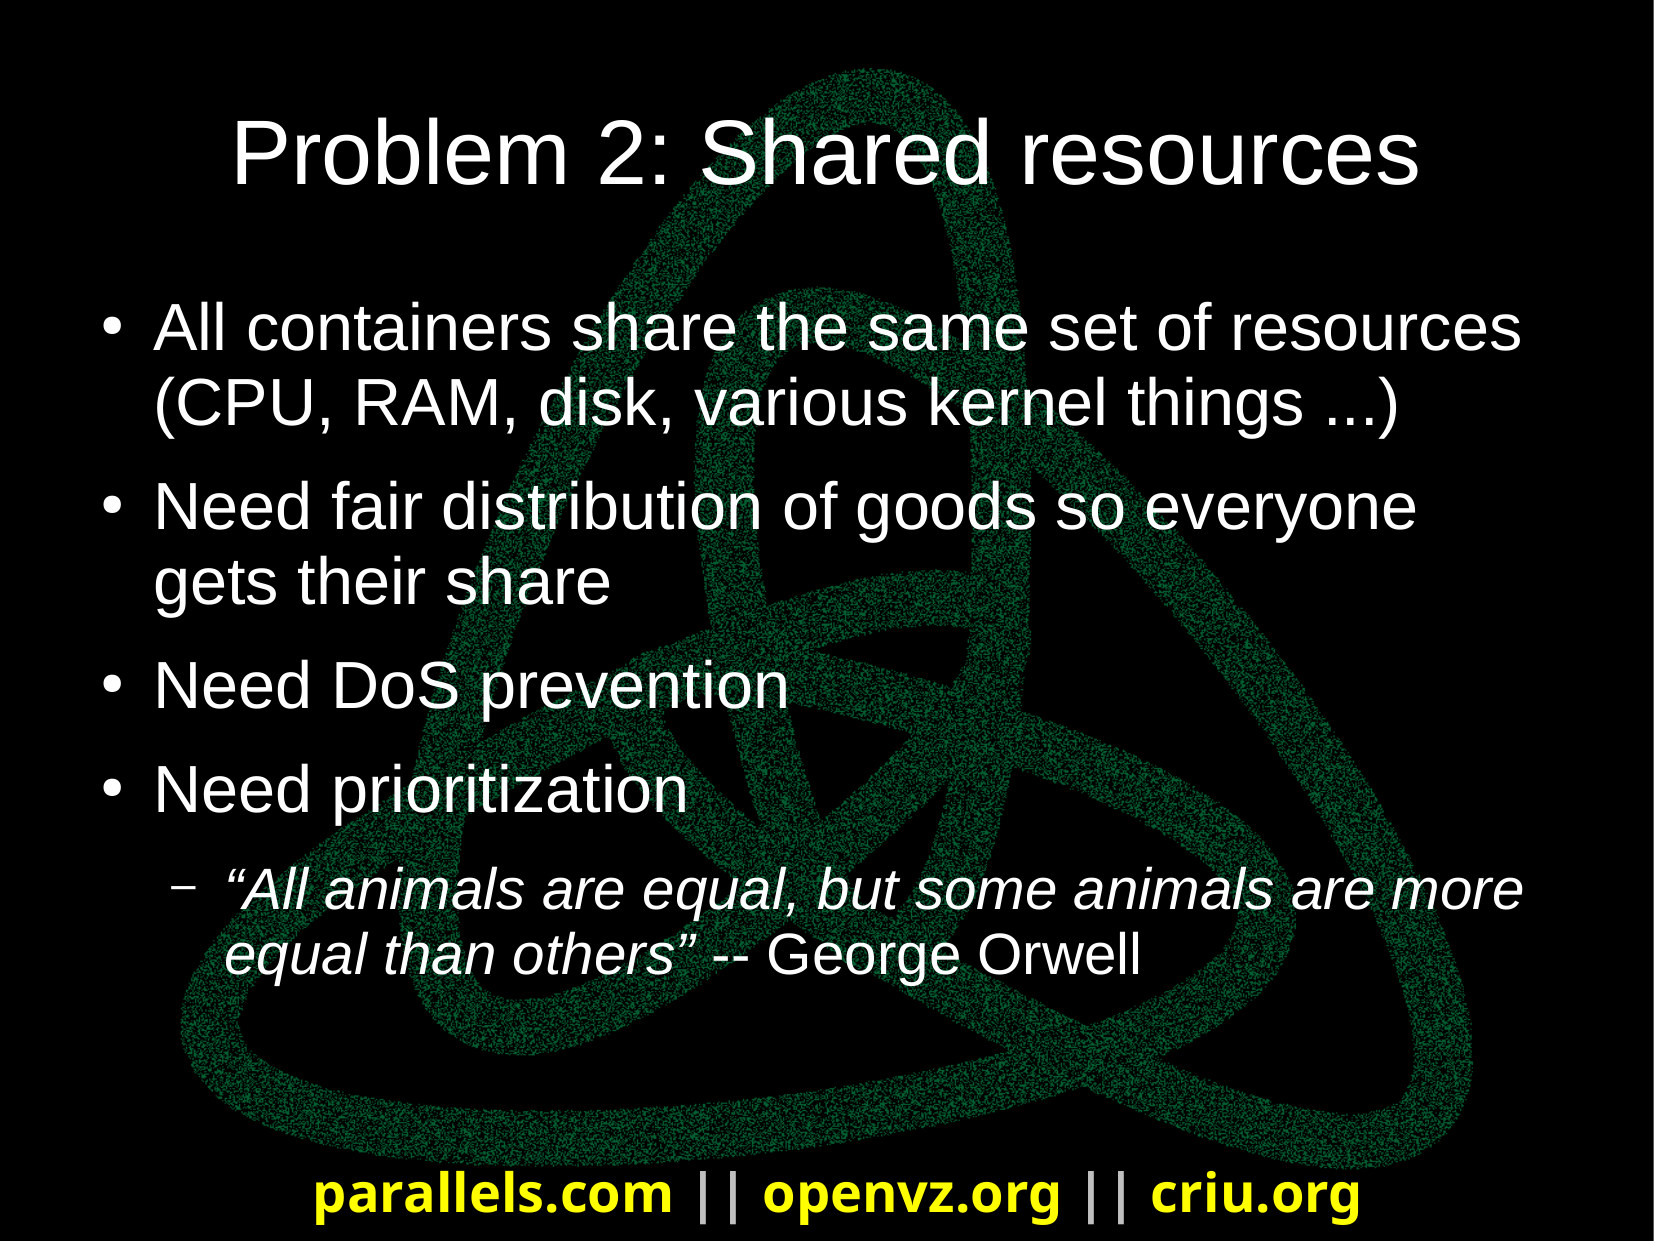

# Problem 2: Shared resources
All containers share the same set of resources (CPU, RAM, disk, various kernel things ...)
Need fair distribution of goods so everyone gets their share
Need DoS prevention
Need prioritization
“All animals are equal, but some animals are more equal than others” -- George Orwell